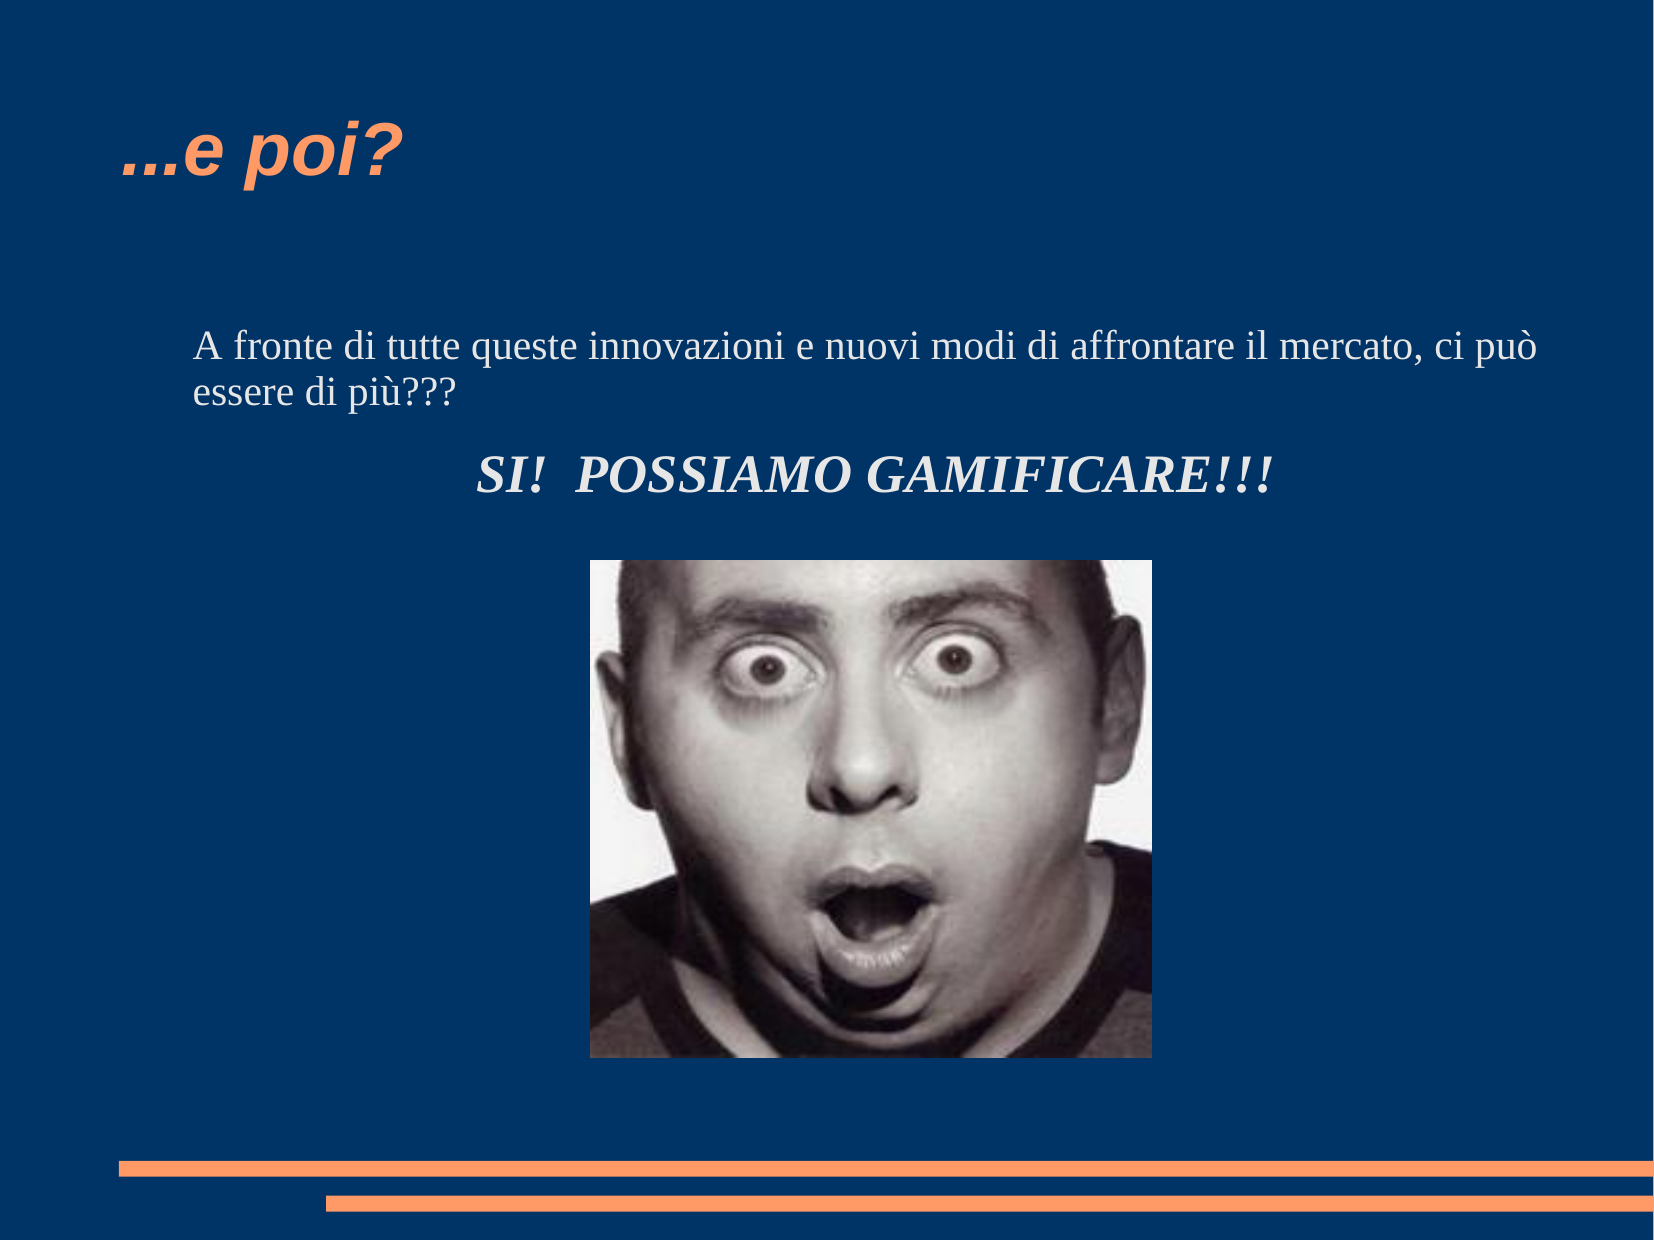

# ...e poi?
A fronte di tutte queste innovazioni e nuovi modi di affrontare il mercato, ci può essere di più???
SI! POSSIAMO GAMIFICARE!!!